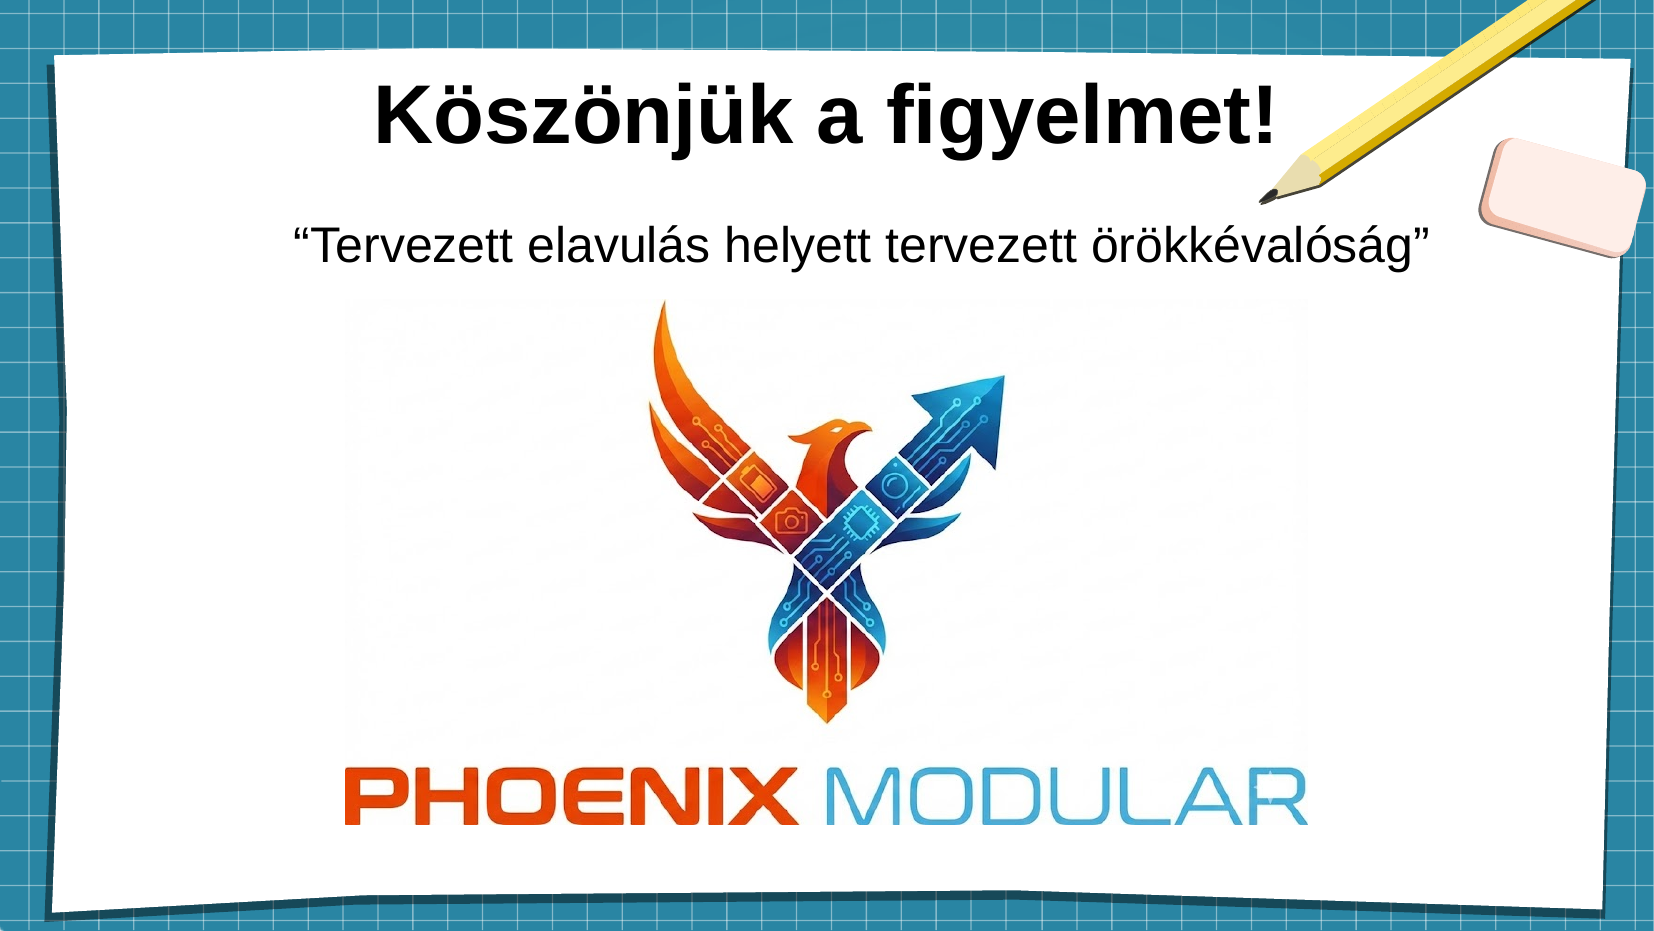

# Köszönjük a figyelmet!
“Tervezett elavulás helyett tervezett örökkévalóság”